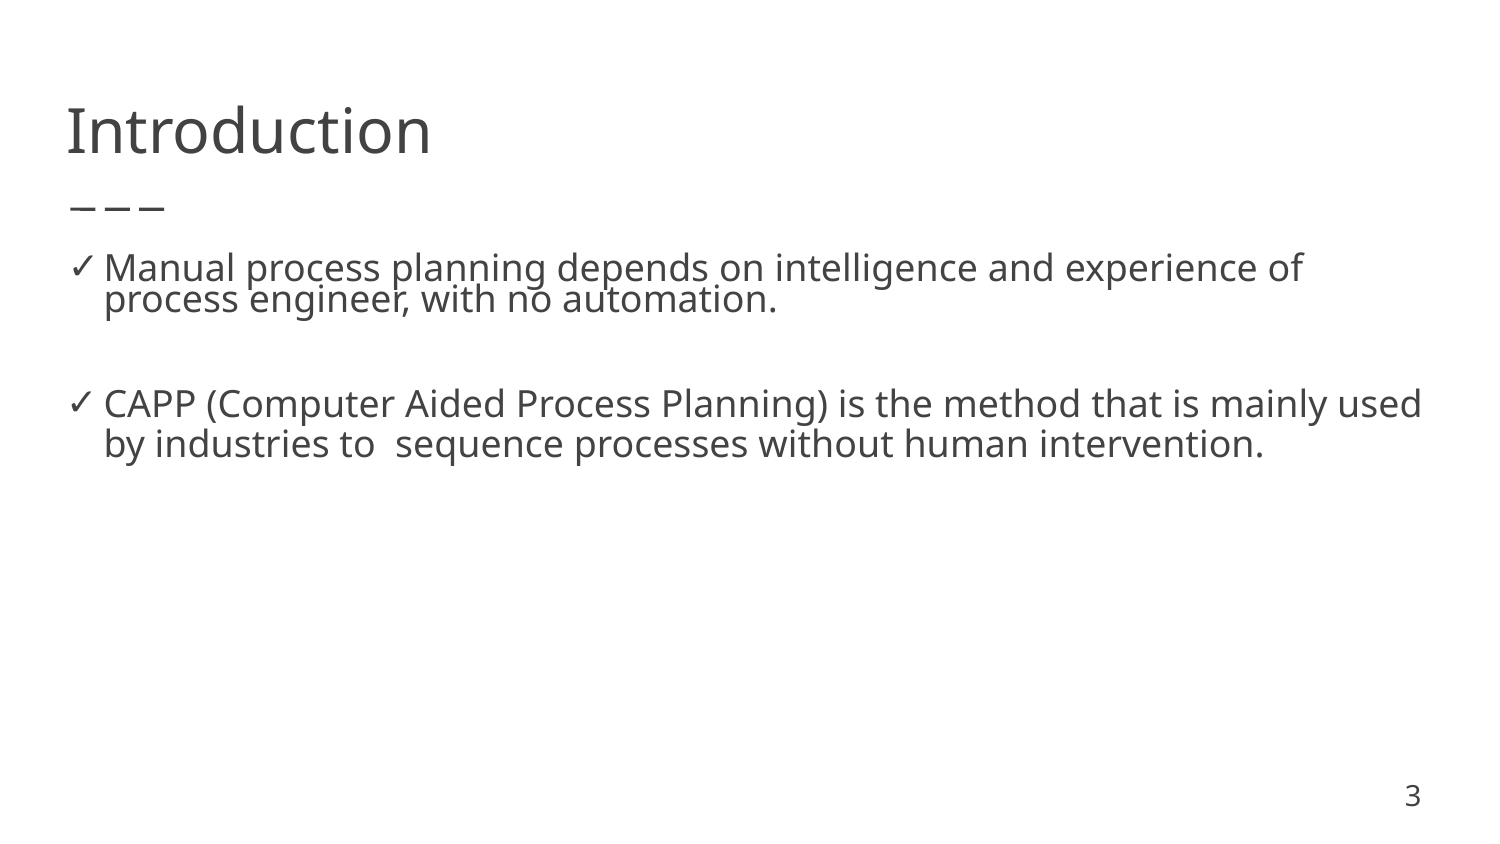

# Introduction
Manual process planning depends on intelligence and experience of process engineer, with no automation.
CAPP (Computer Aided Process Planning) is the method that is mainly used by industries to  sequence processes without human intervention.